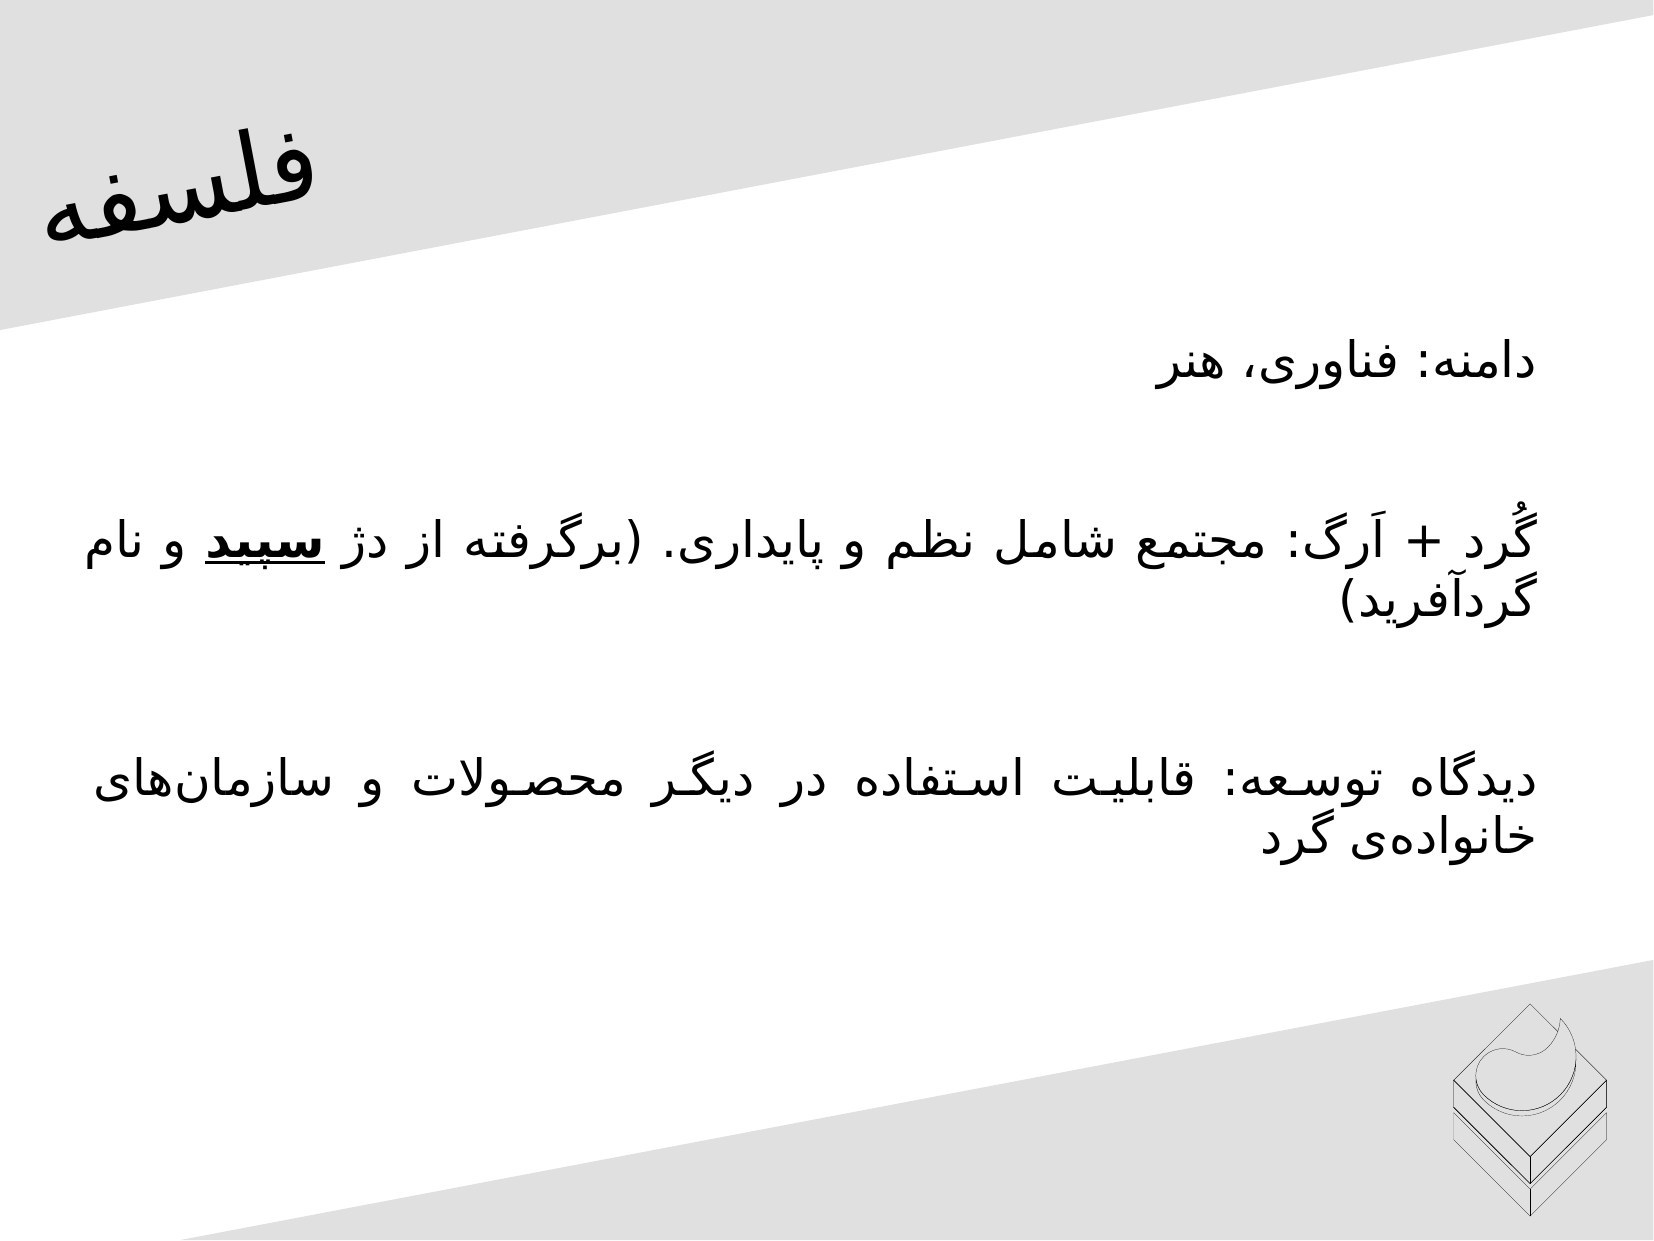

# فلسفه
دامنه: فناوری، هنر
گُرد + اَرگ:‌ مجتمع شامل نظم و پایداری. (برگرفته از دژ سپید و نام گردآفرید)
دیدگاه توسعه: قابلیت استفاده در دیگر محصولات و سازمان‌های خانواده‌ی گرد